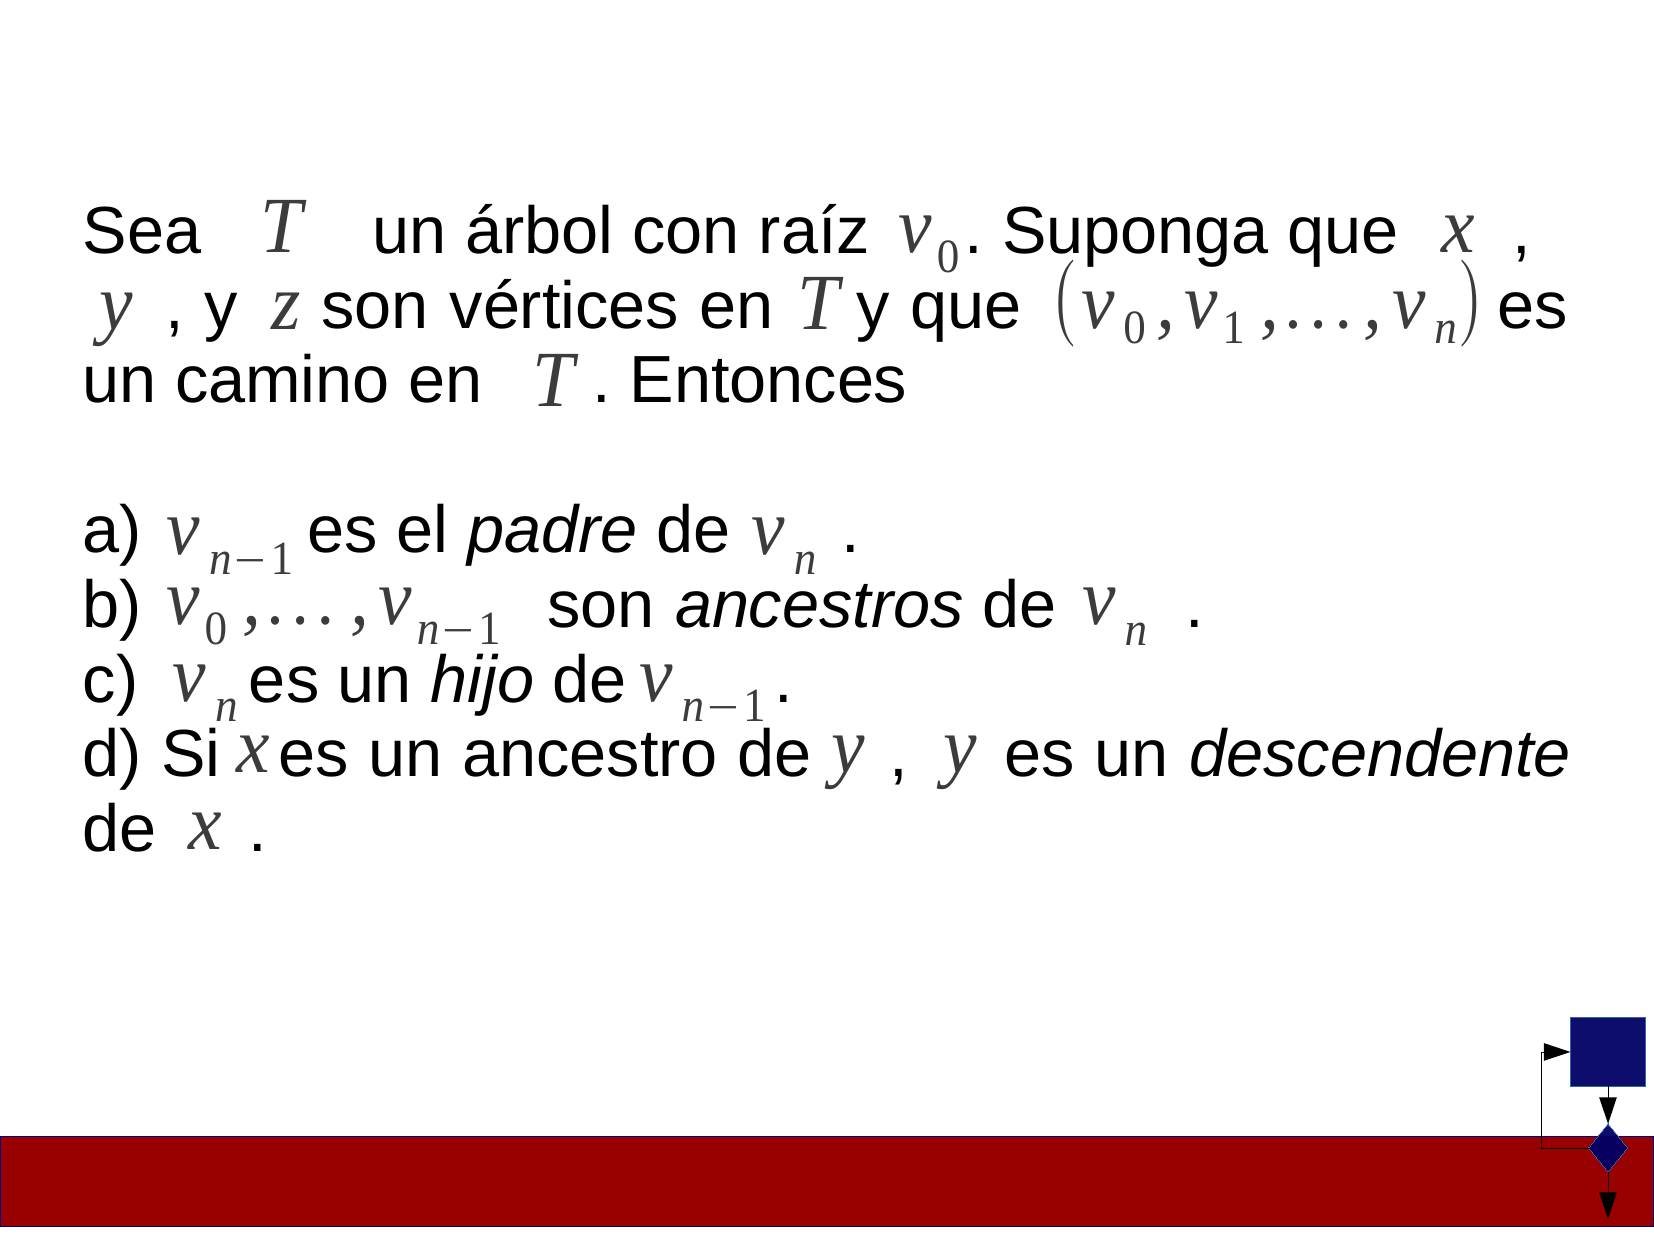

# Sea un árbol con raíz . Suponga que , , y son vértices en y que es un camino en . Entonces
a) es el padre de .
b) son ancestros de .
c) es un hijo de .
d) Si es un ancestro de , es un descendente de .